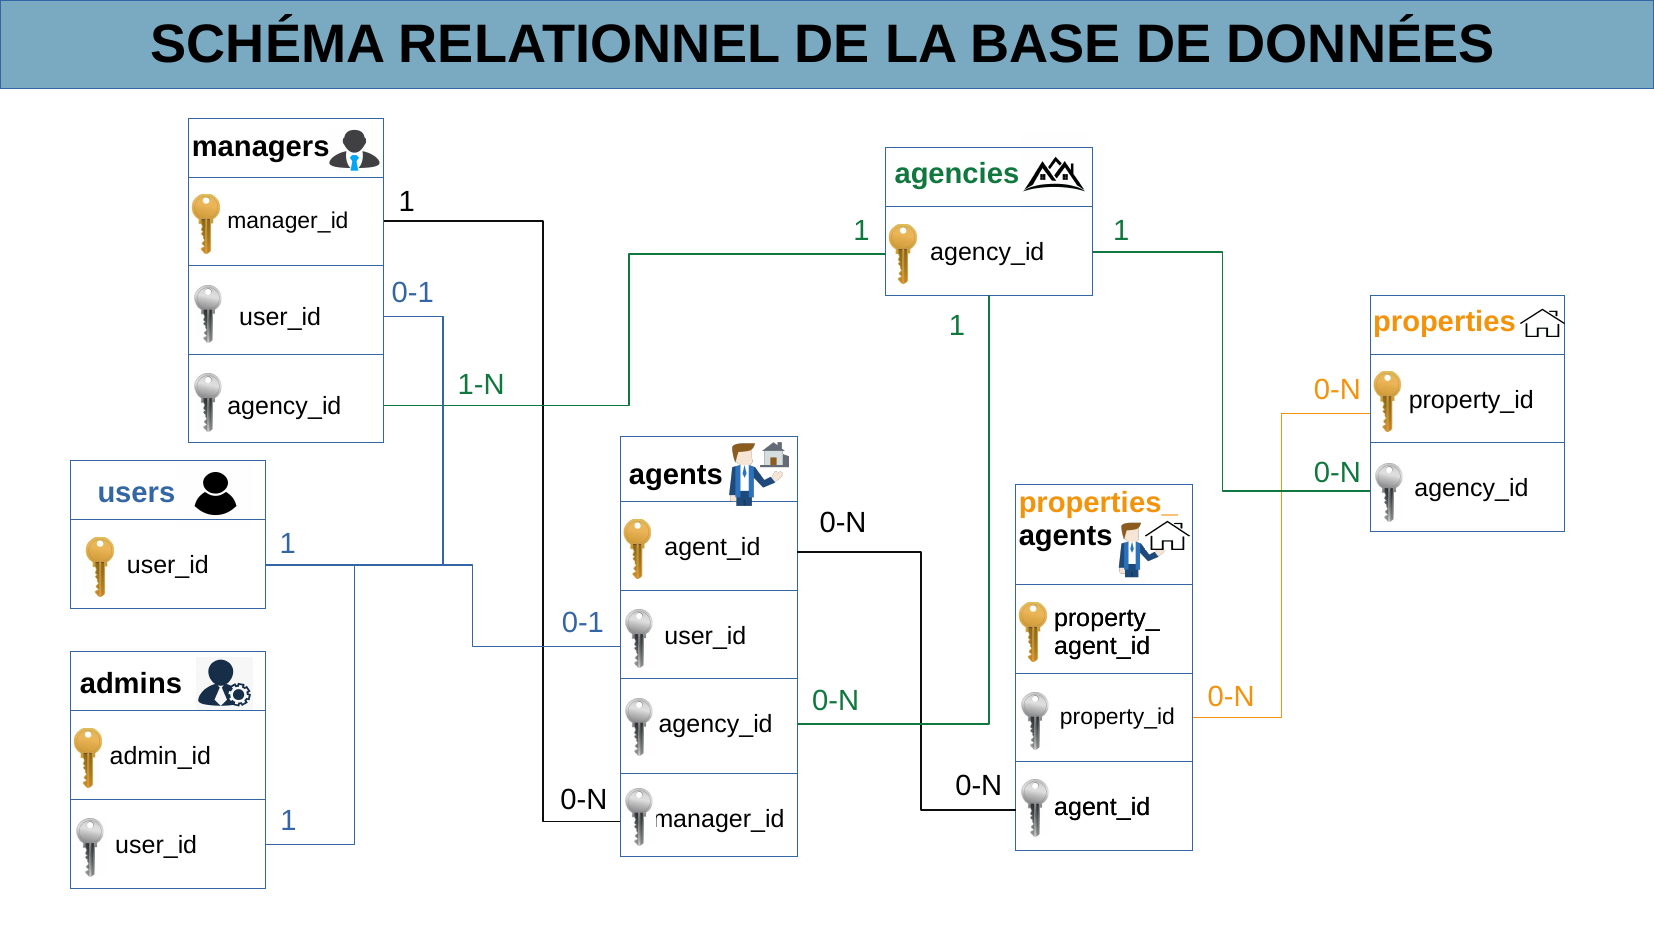

SCHÉMA RELATIONNEL DE LA BASE DE DONNÉES
managers
agencies
1
manager_id
1
1
agency_id
0-1
user_id
properties
1
1-N
0-N
property_id
agency_id
0-N
agents
agency_id
users
properties_
agents
0-N
1
agent_id
user_id
property_
agent_id
property_
agent_id
0-1
user_id
0-N
admins
0-N
property_id
agency_id
admin_id
0-N
 0-N
agent_id
agent_id
1
manager_id
user_id